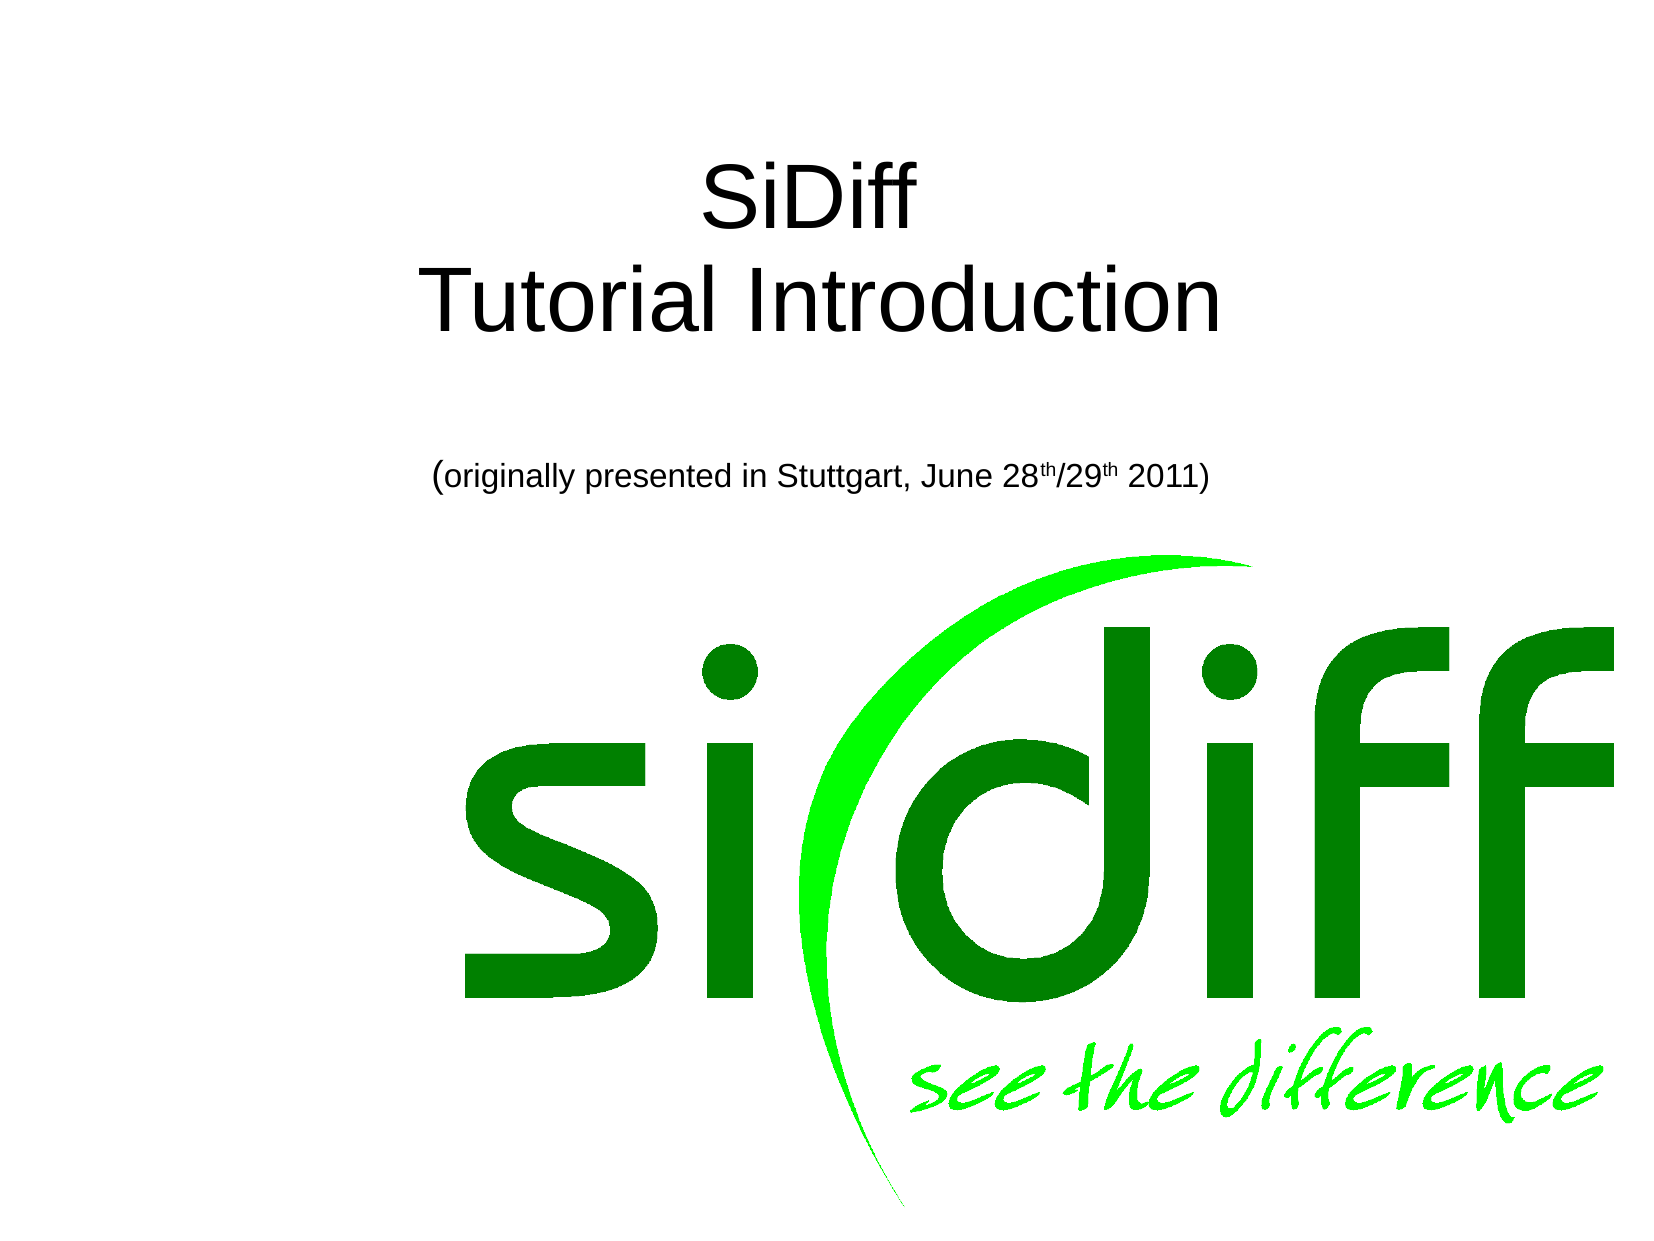

# SiDiff Tutorial Introduction (originally presented in Stuttgart, June 28th/29th 2011)